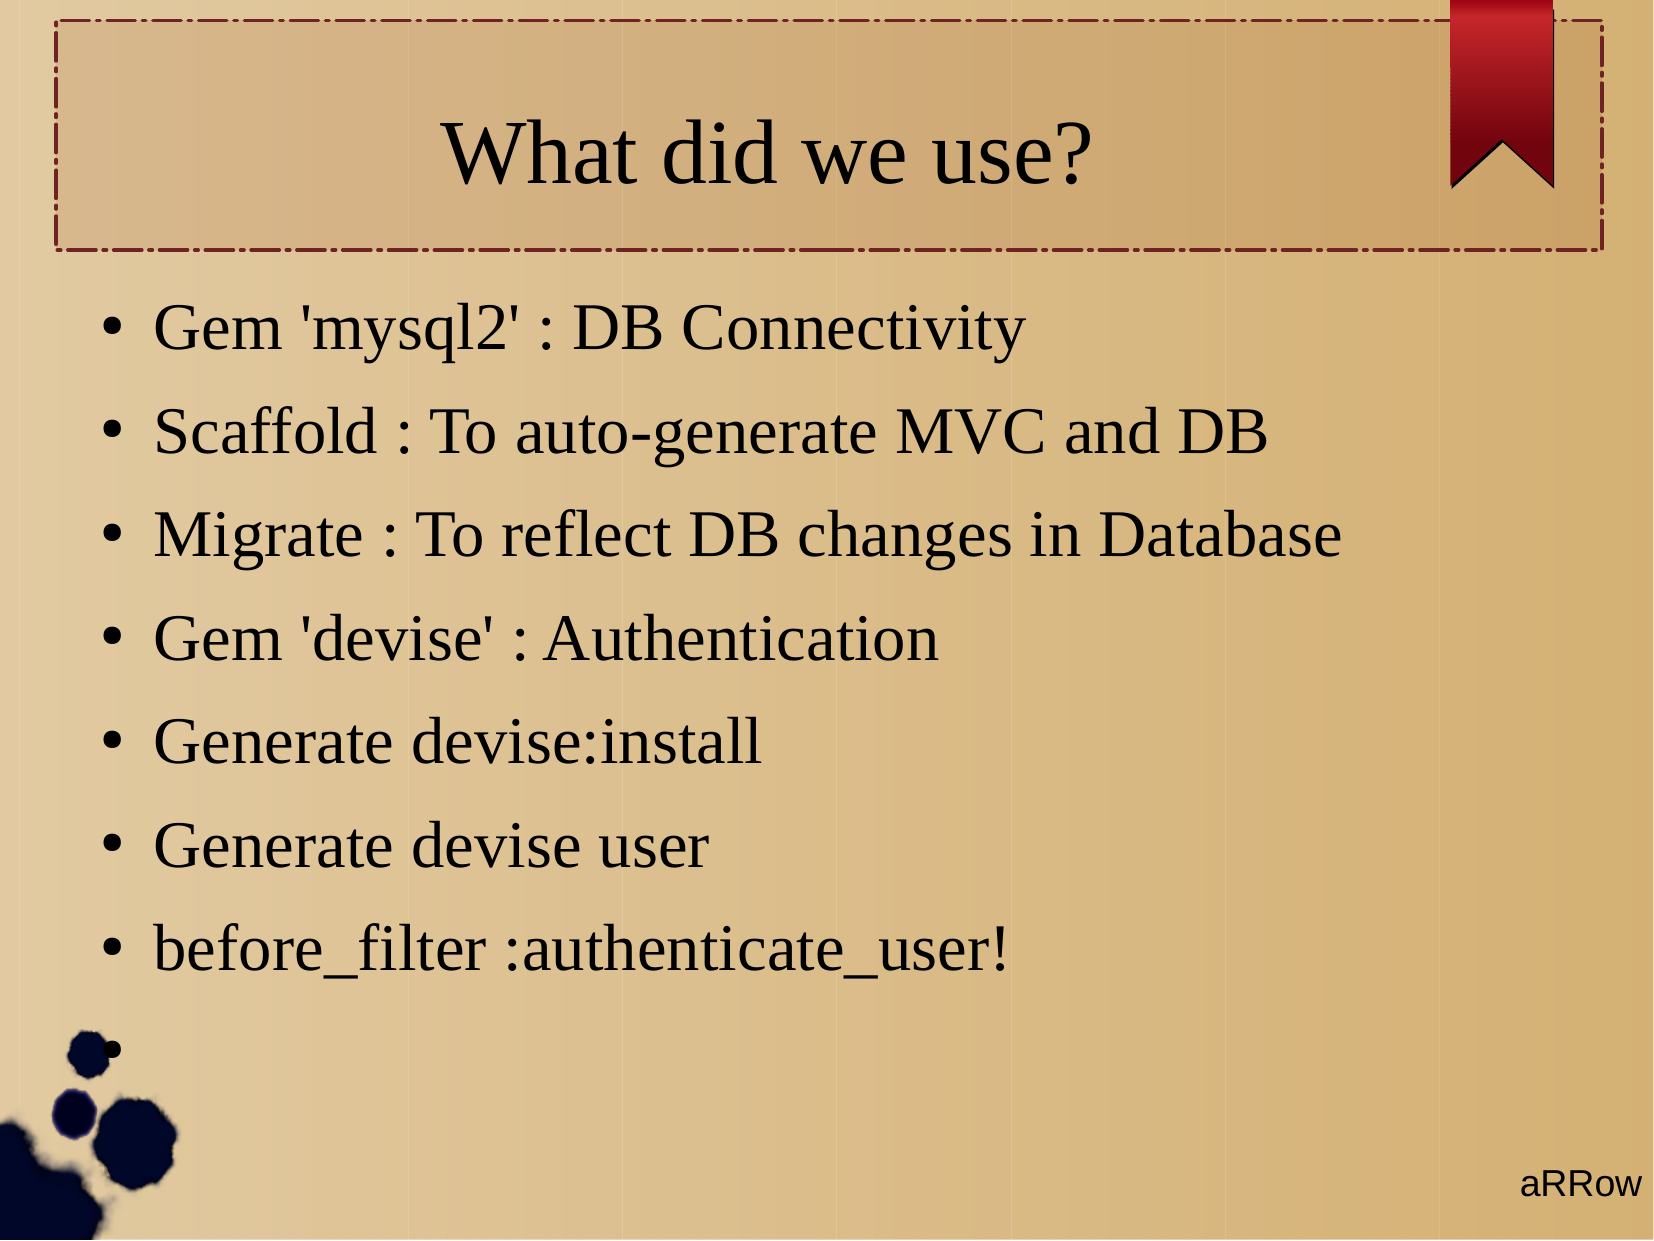

# What did we use?
Gem 'mysql2' : DB Connectivity
Scaffold : To auto-generate MVC and DB
Migrate : To reflect DB changes in Database
Gem 'devise' : Authentication
Generate devise:install
Generate devise user
before_filter :authenticate_user!
aRRow